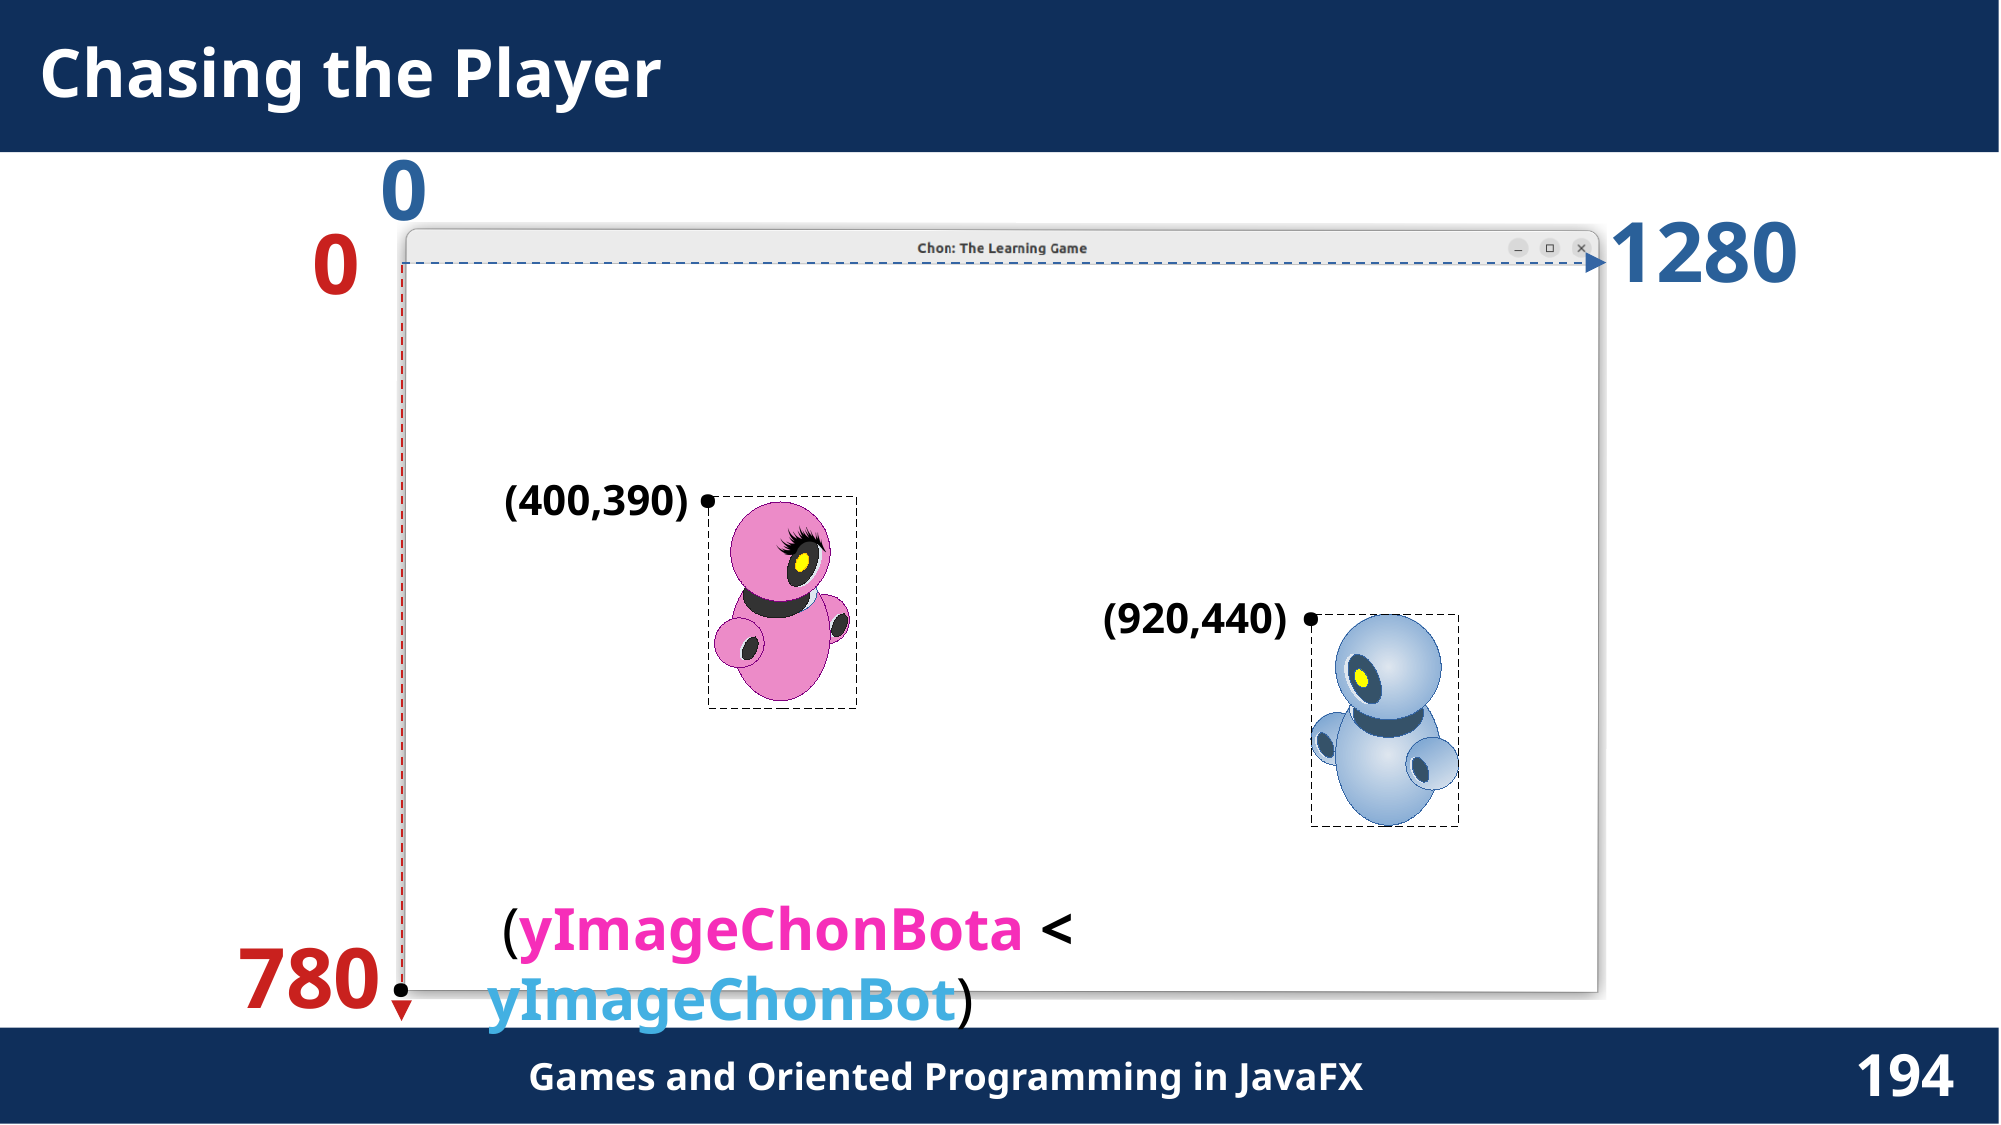

Chasing the Player
0
1280
0
.
(400,390)
.
 (920,440)
 (yImageChonBota < yImageChonBot)
.
780